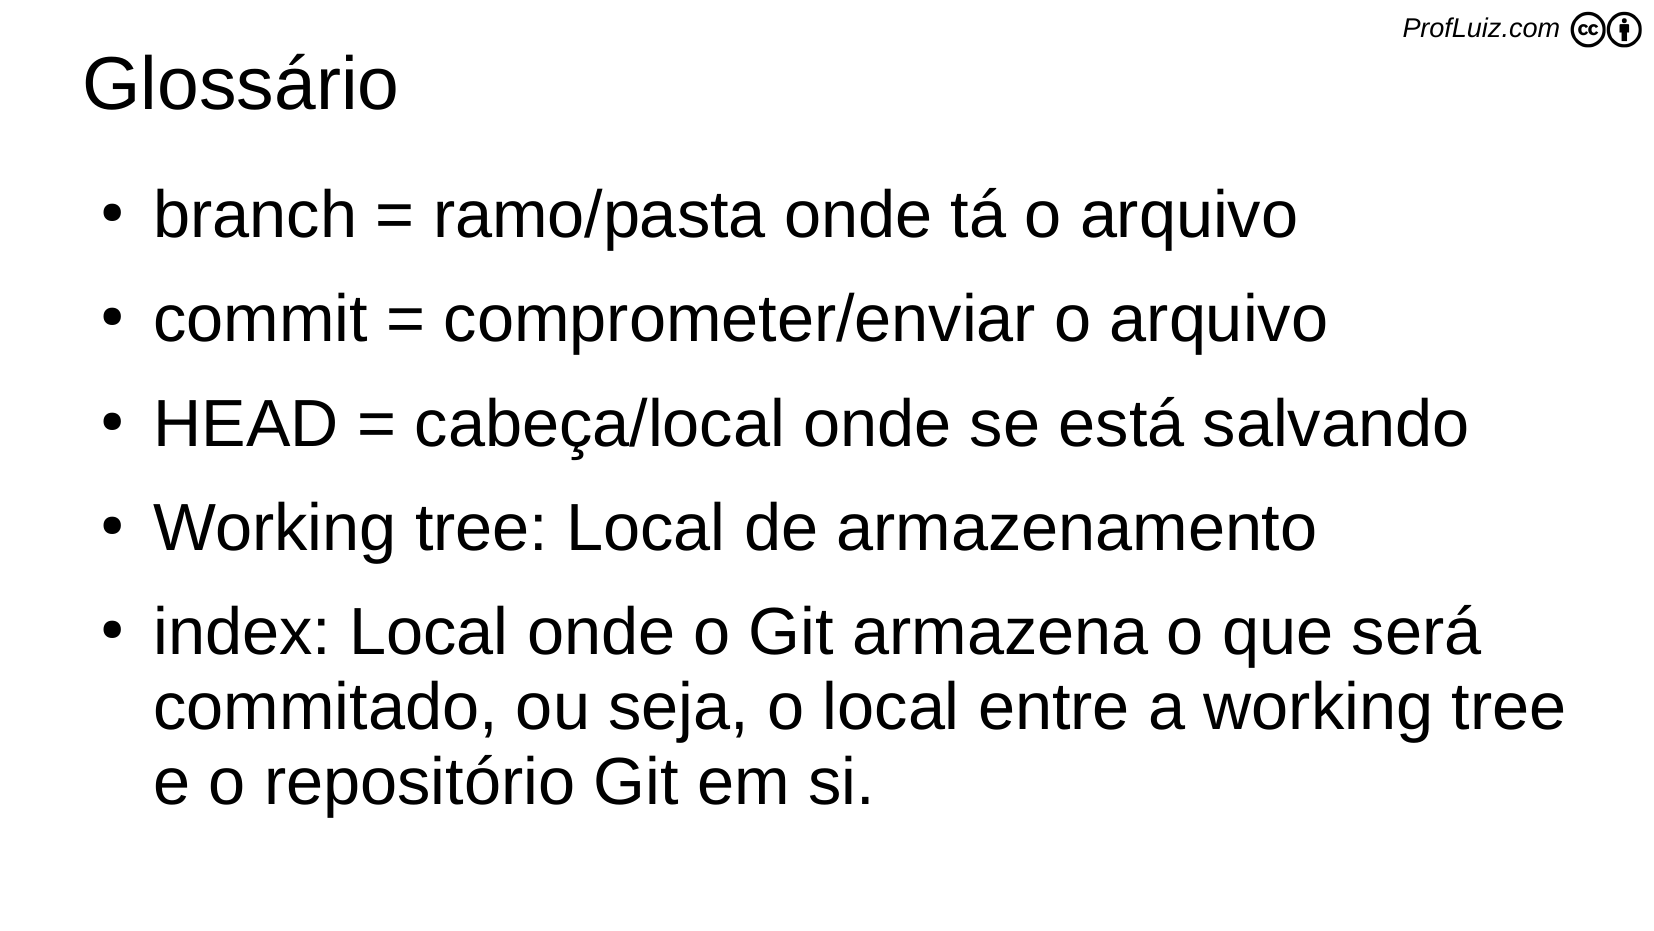

# Glossário
branch = ramo/pasta onde tá o arquivo
commit = comprometer/enviar o arquivo
HEAD = cabeça/local onde se está salvando
Working tree: Local de armazenamento
index: Local onde o Git armazena o que será commitado, ou seja, o local entre a working tree e o repositório Git em si.